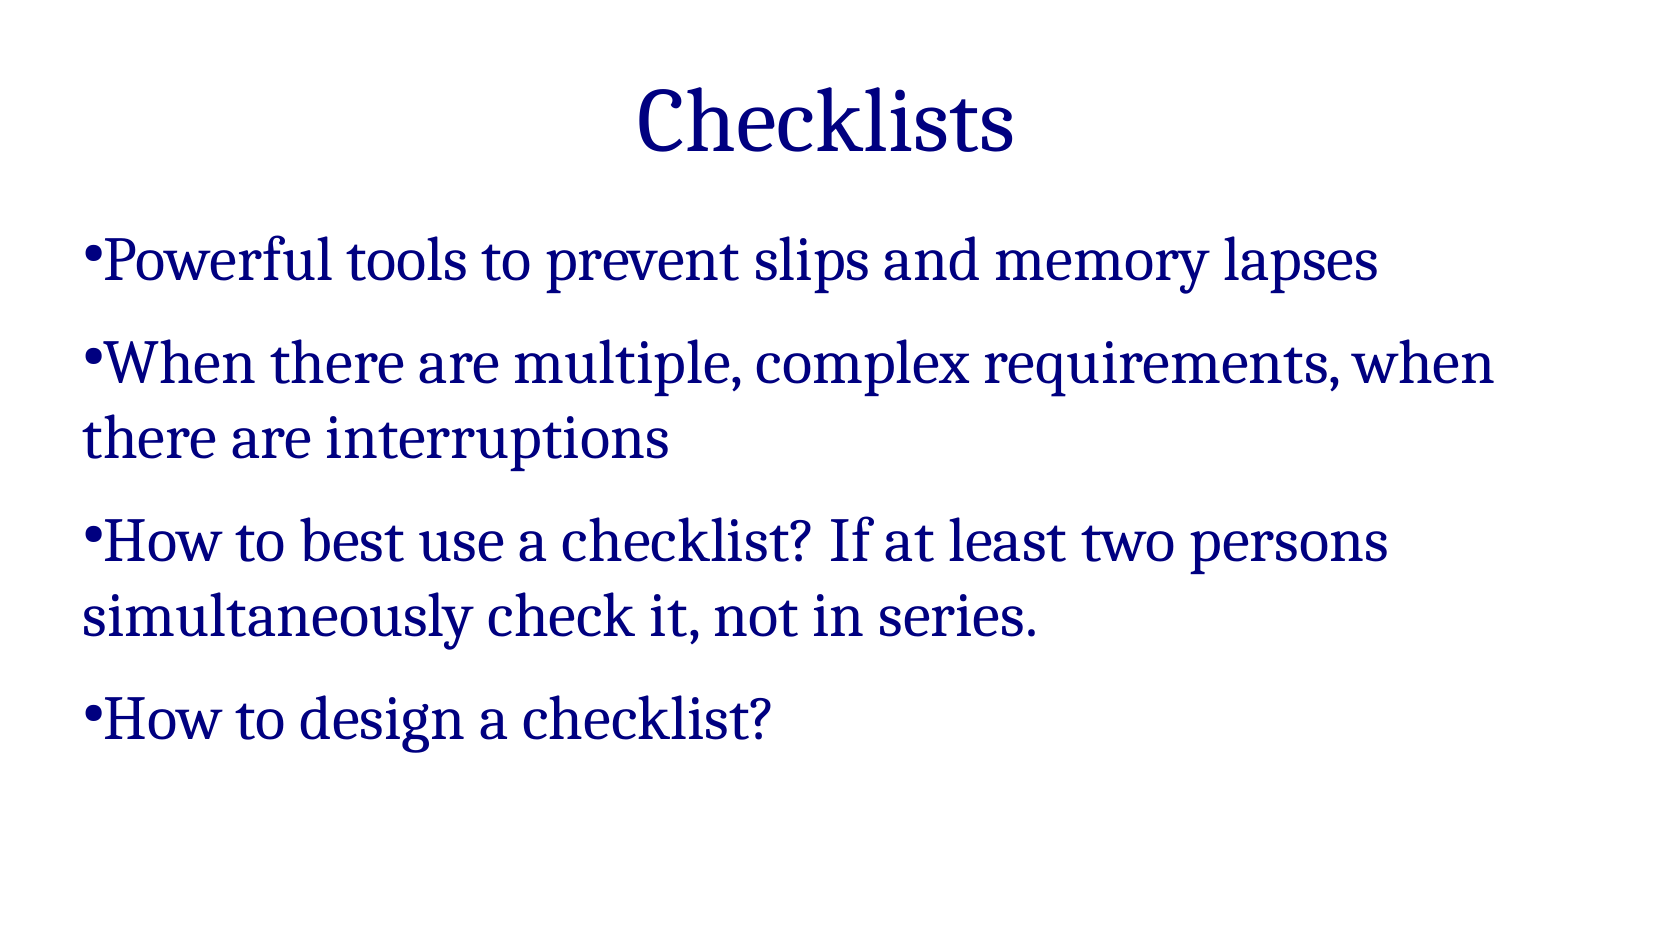

# Checklists
Powerful tools to prevent slips and memory lapses
When there are multiple, complex requirements, when there are interruptions
How to best use a checklist? If at least two persons simultaneously check it, not in series.
How to design a checklist?